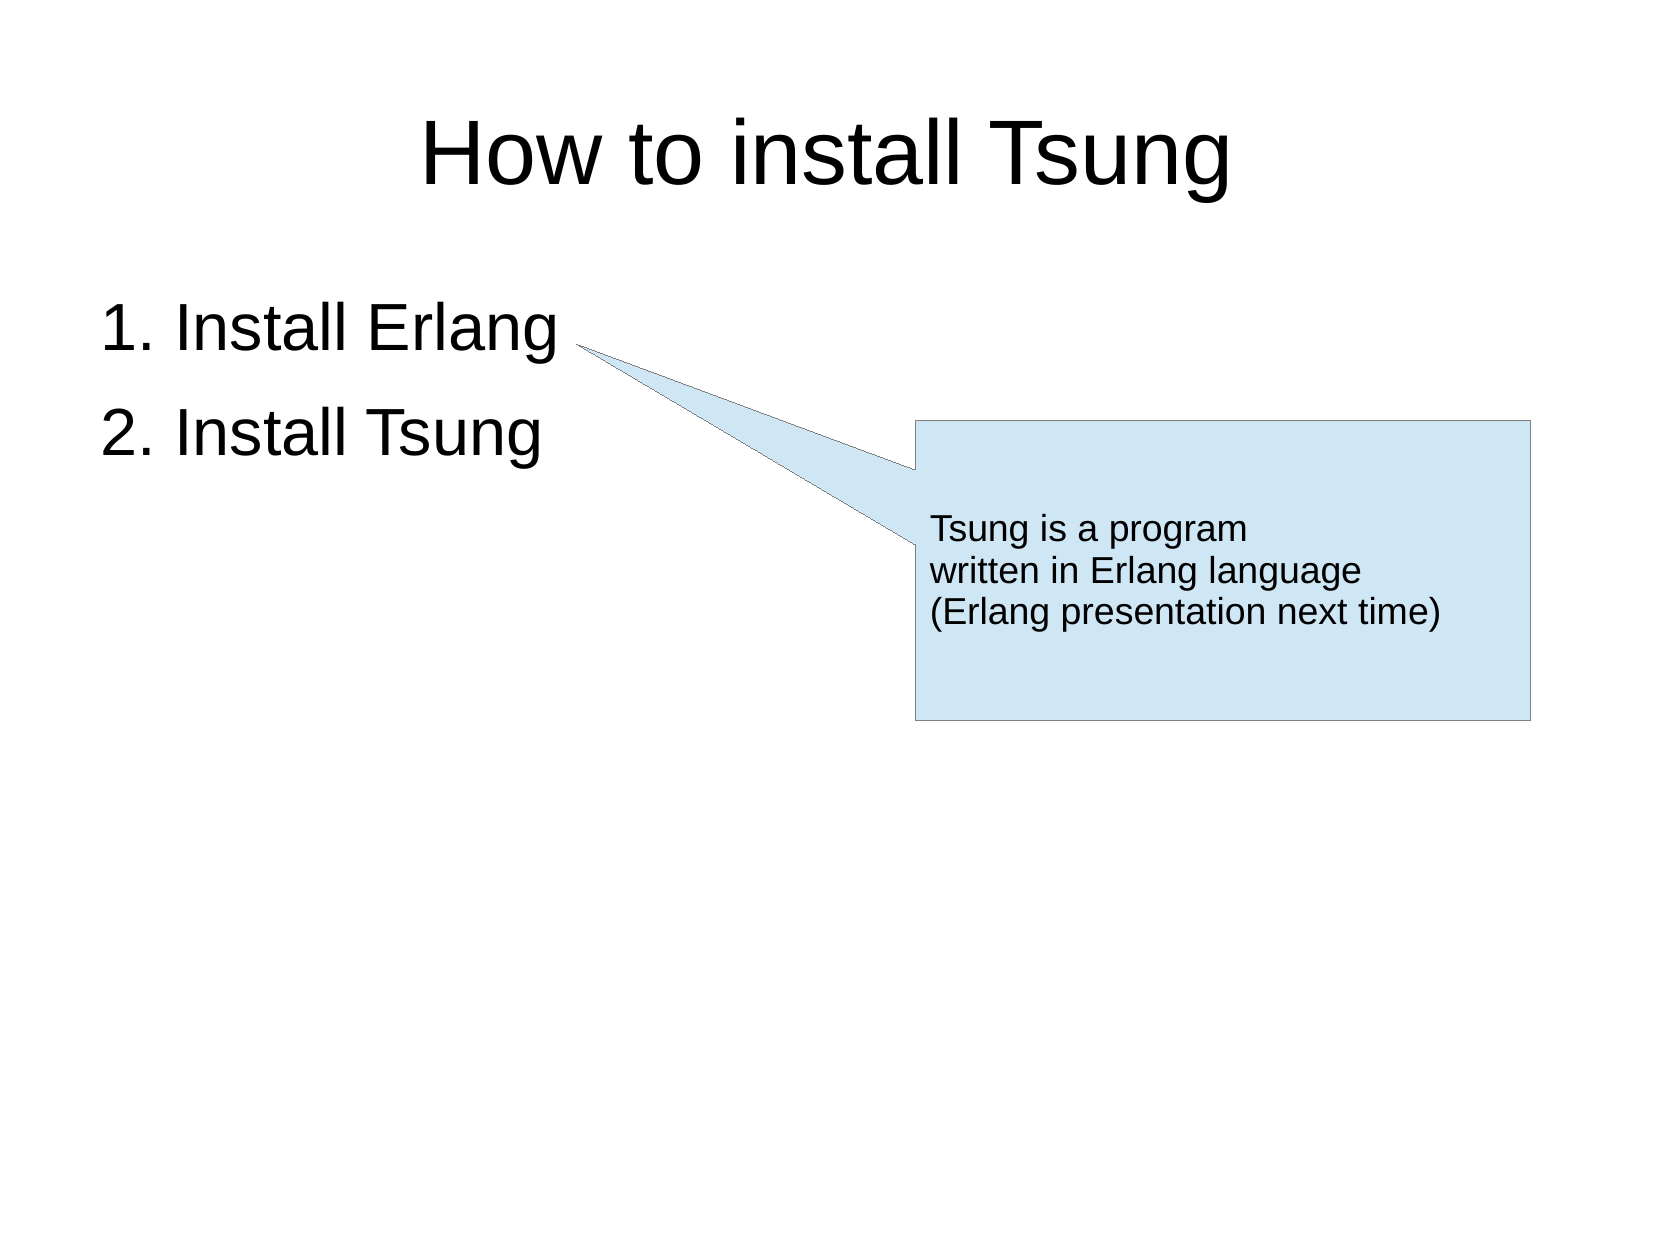

# How to install Tsung
 Install Erlang
 Install Tsung
Tsung is a program
written in Erlang language
(Erlang presentation next time)